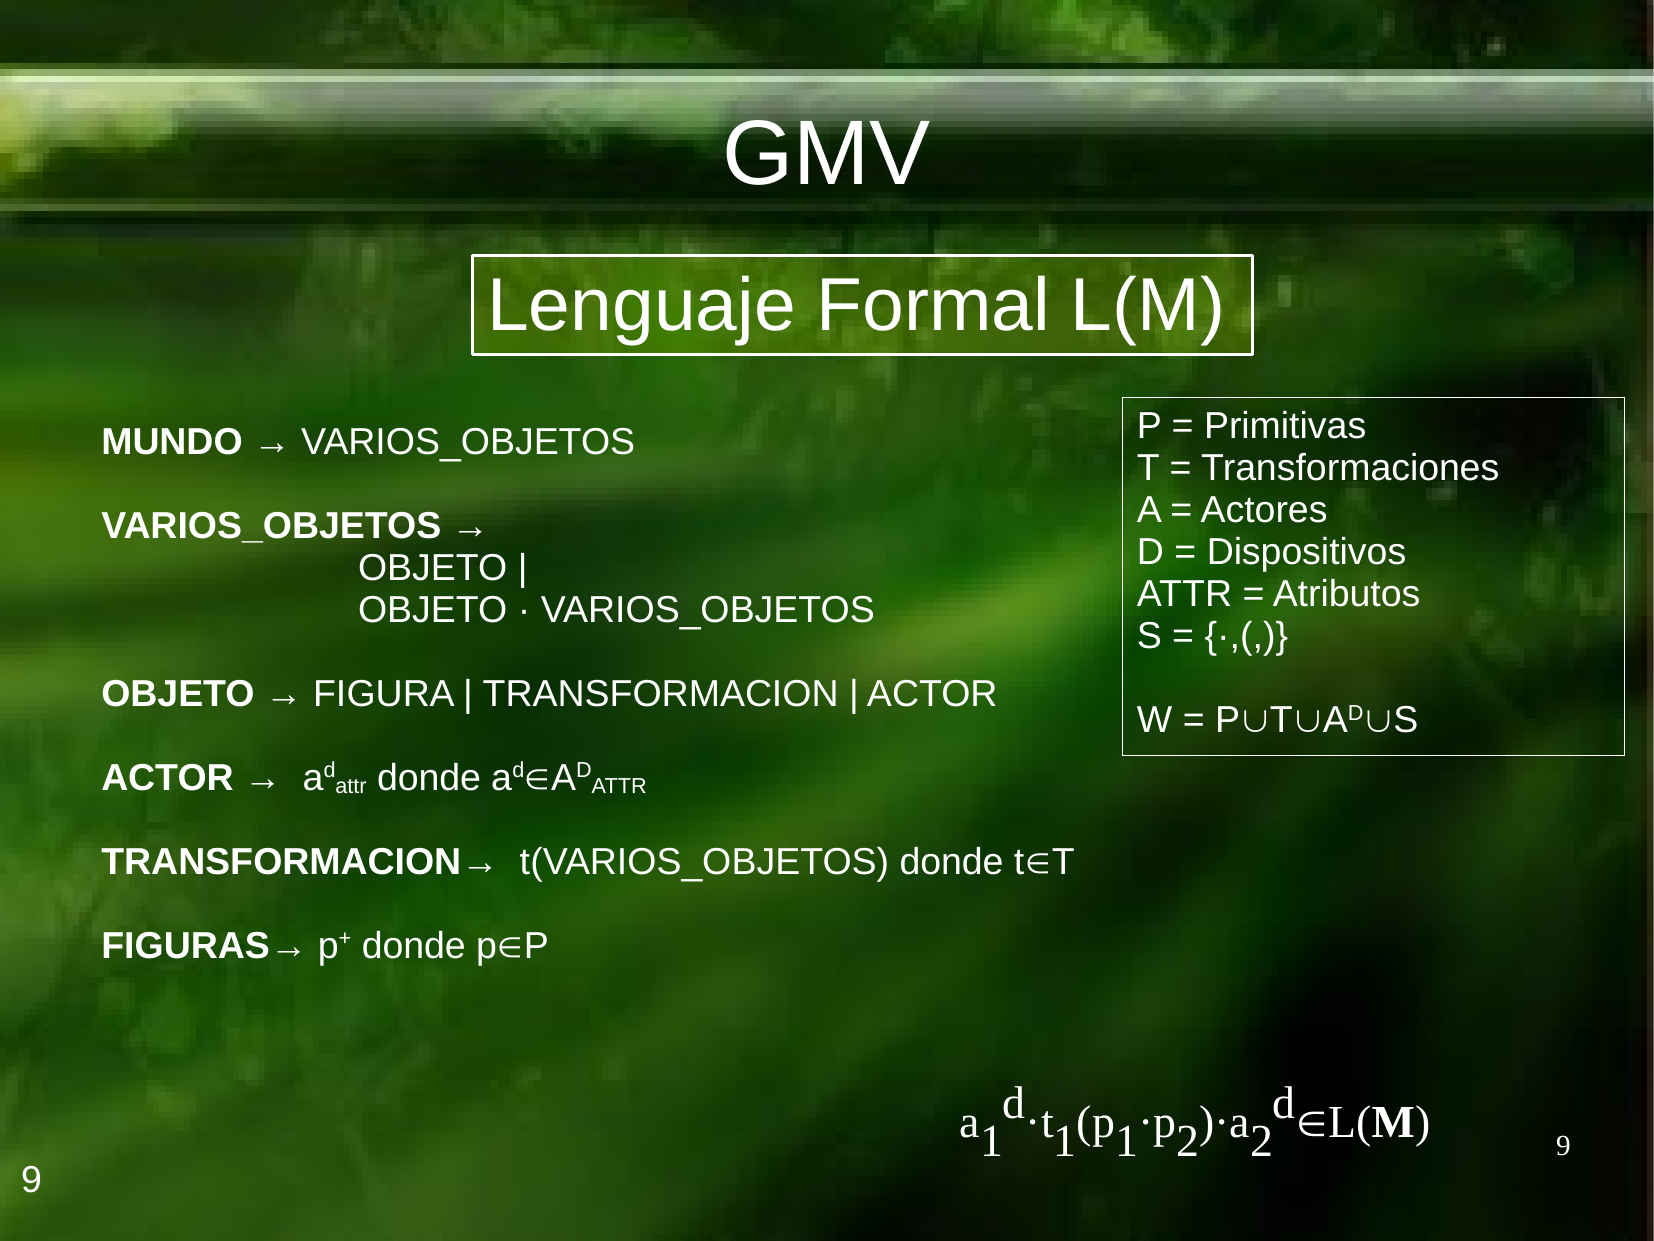

# GMV
Lenguaje Formal L(M)
P = Primitivas
T = Transformaciones
A = Actores
D = Dispositivos
ATTR = Atributos
S = {·,(,)}
W = PTADS
MUNDO → VARIOS_OBJETOS
VARIOS_OBJETOS →
			OBJETO |
			OBJETO · VARIOS_OBJETOS
OBJETO → FIGURA | TRANSFORMACION | ACTOR
ACTOR → adattr donde adADATTR
TRANSFORMACION→ t(VARIOS_OBJETOS) donde tT
FIGURAS→ p+ donde pP
a1d·t1(p1·p2)·a2d∈L(M)
9